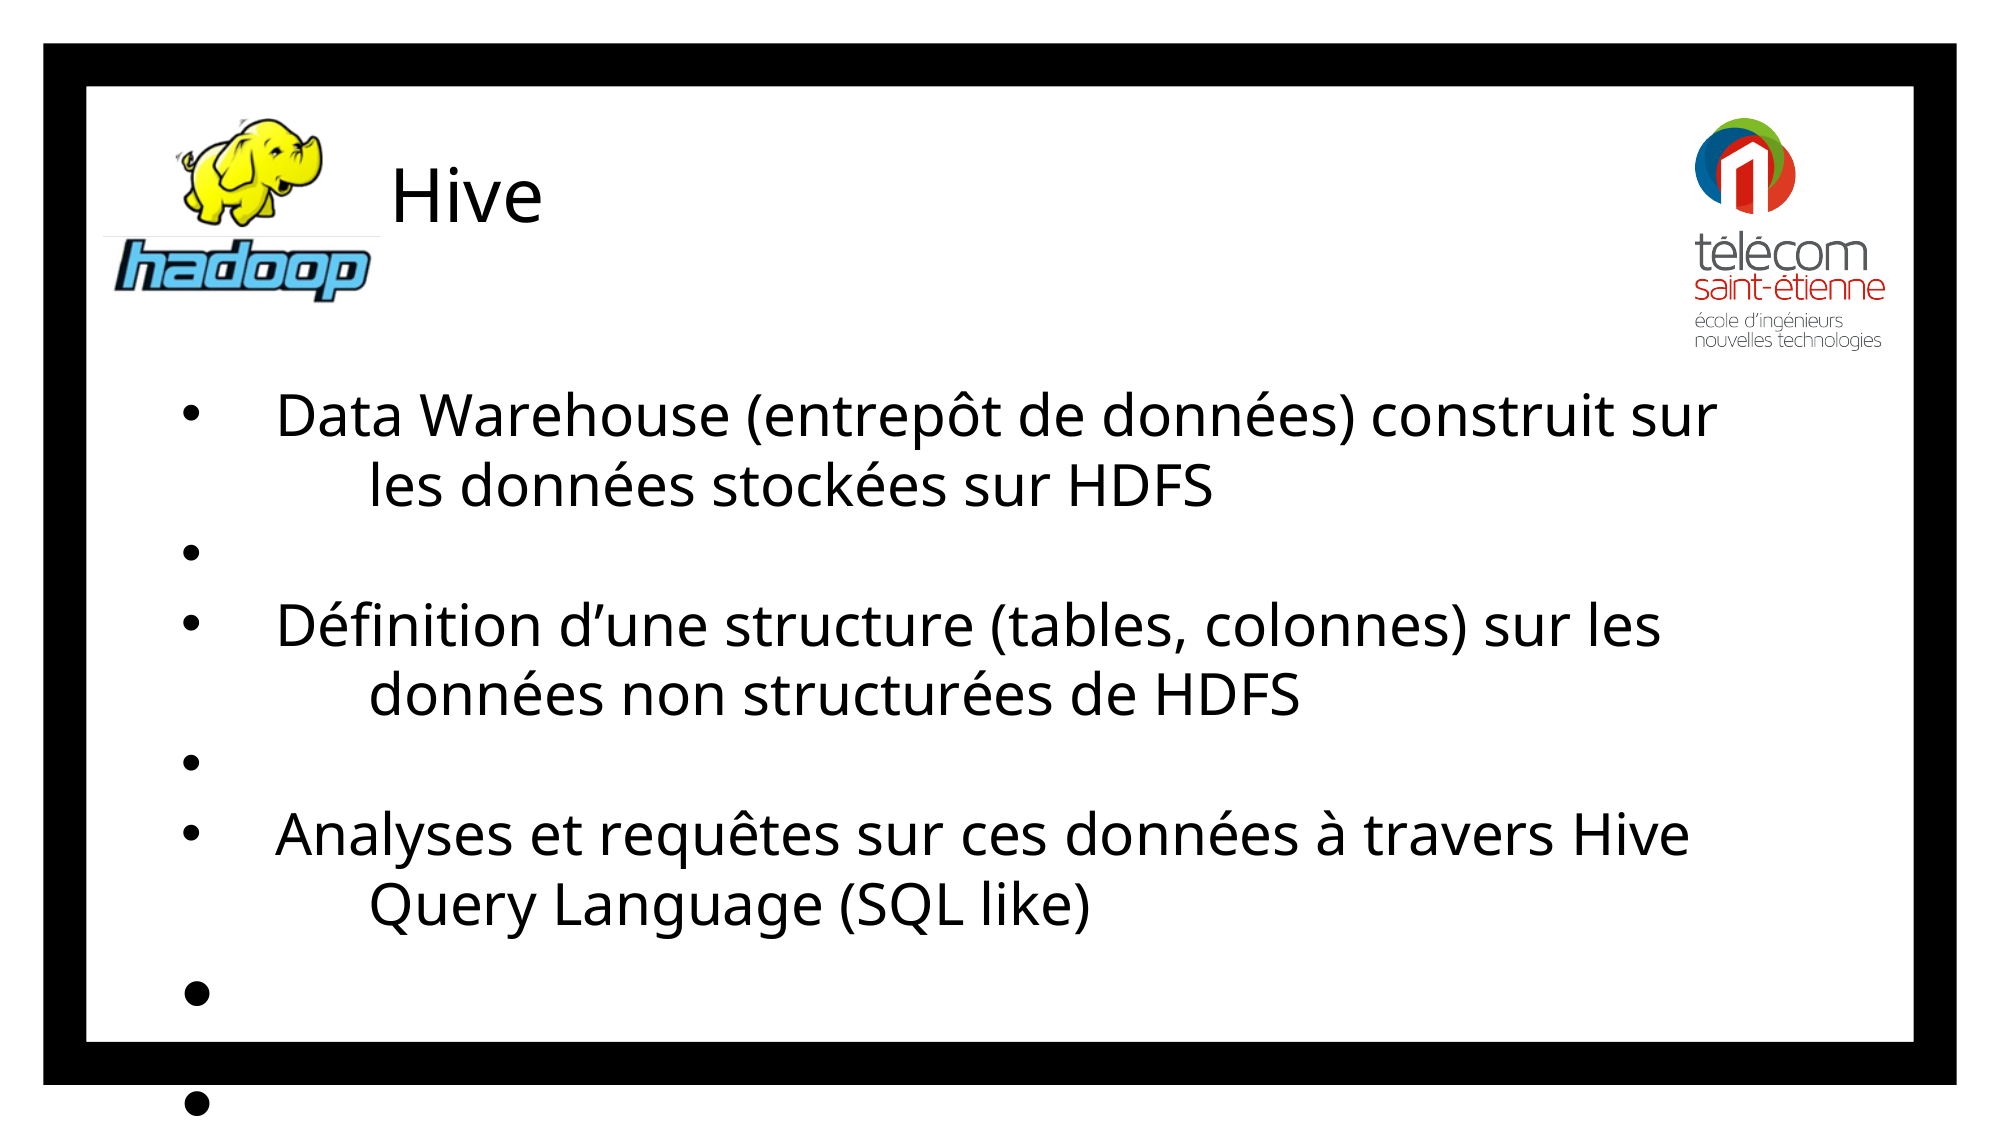

# Hive
Data Warehouse (entrepôt de données) construit sur les données stockées sur HDFS
Définition d’une structure (tables, colonnes) sur les données non structurées de HDFS
Analyses et requêtes sur ces données à travers Hive Query Language (SQL like)